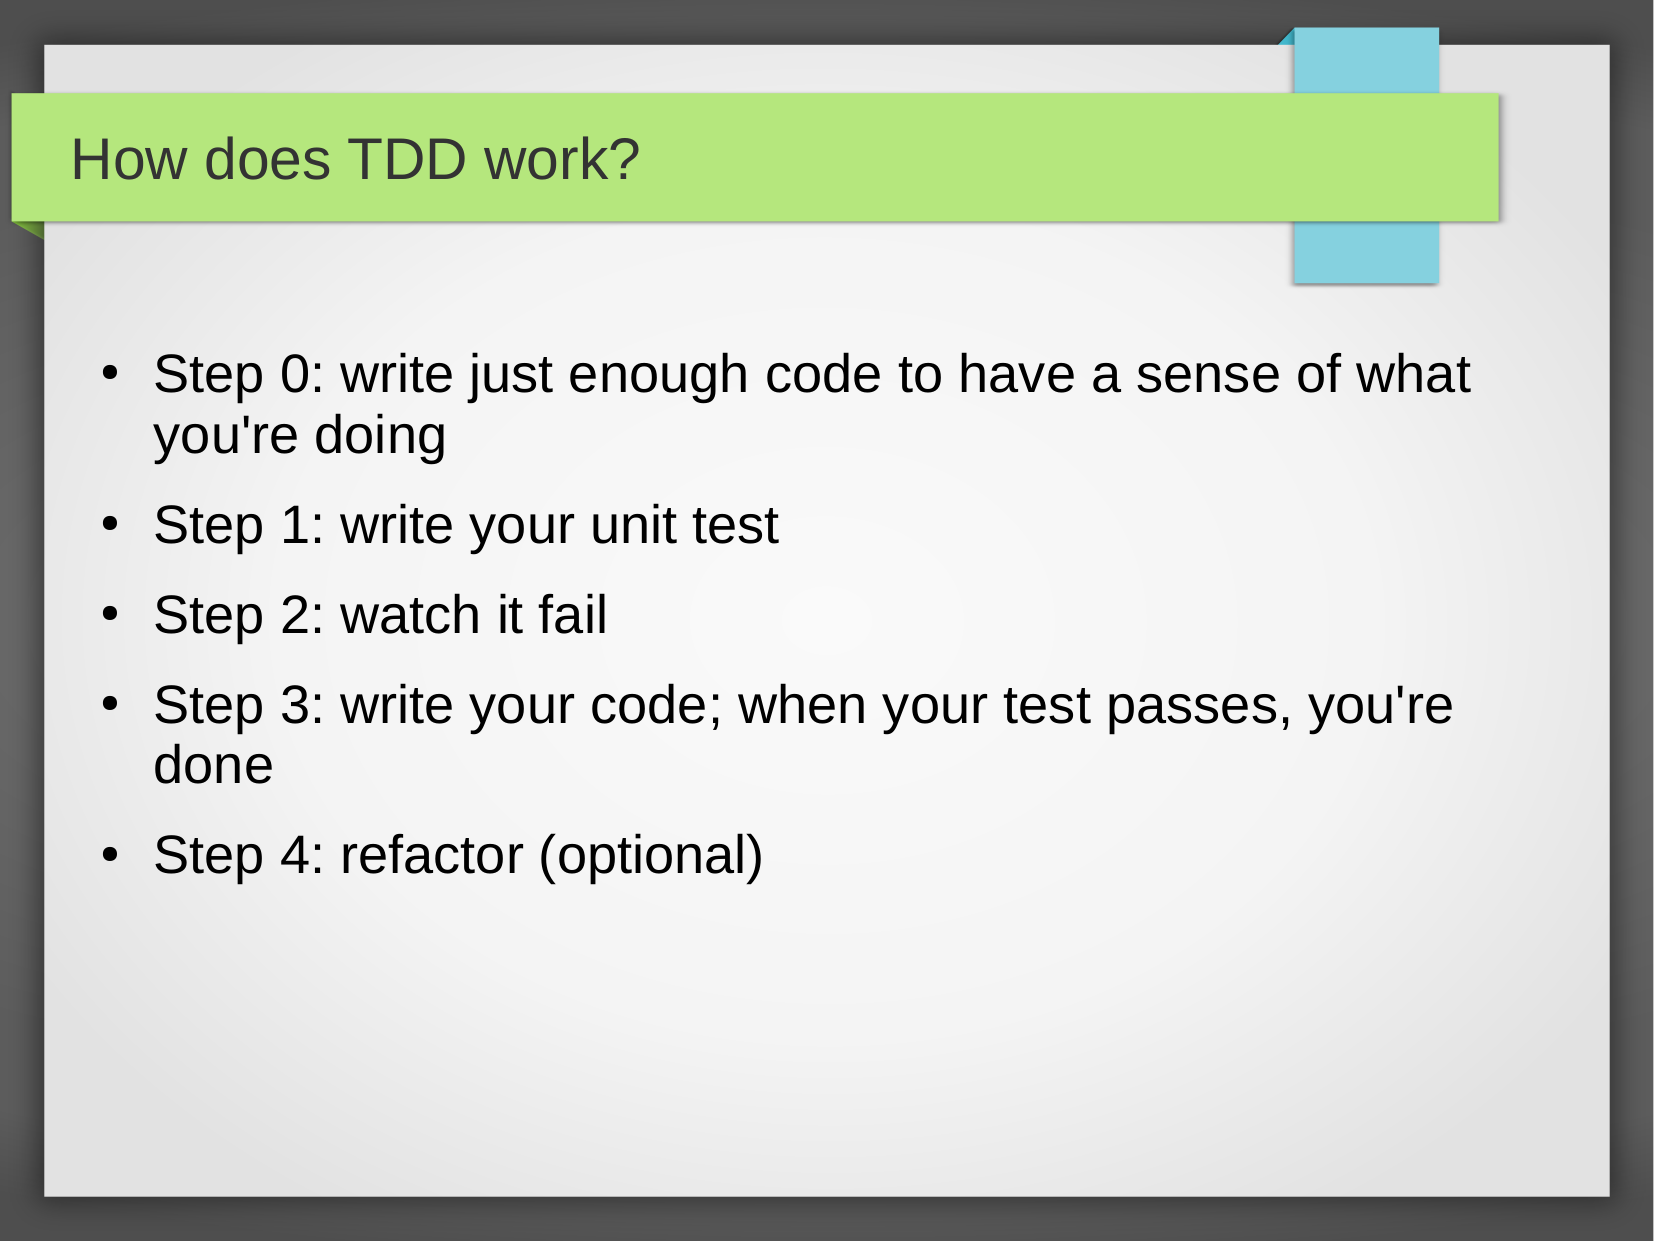

# How does TDD work?
Step 0: write just enough code to have a sense of what you're doing
Step 1: write your unit test
Step 2: watch it fail
Step 3: write your code; when your test passes, you're done
Step 4: refactor (optional)